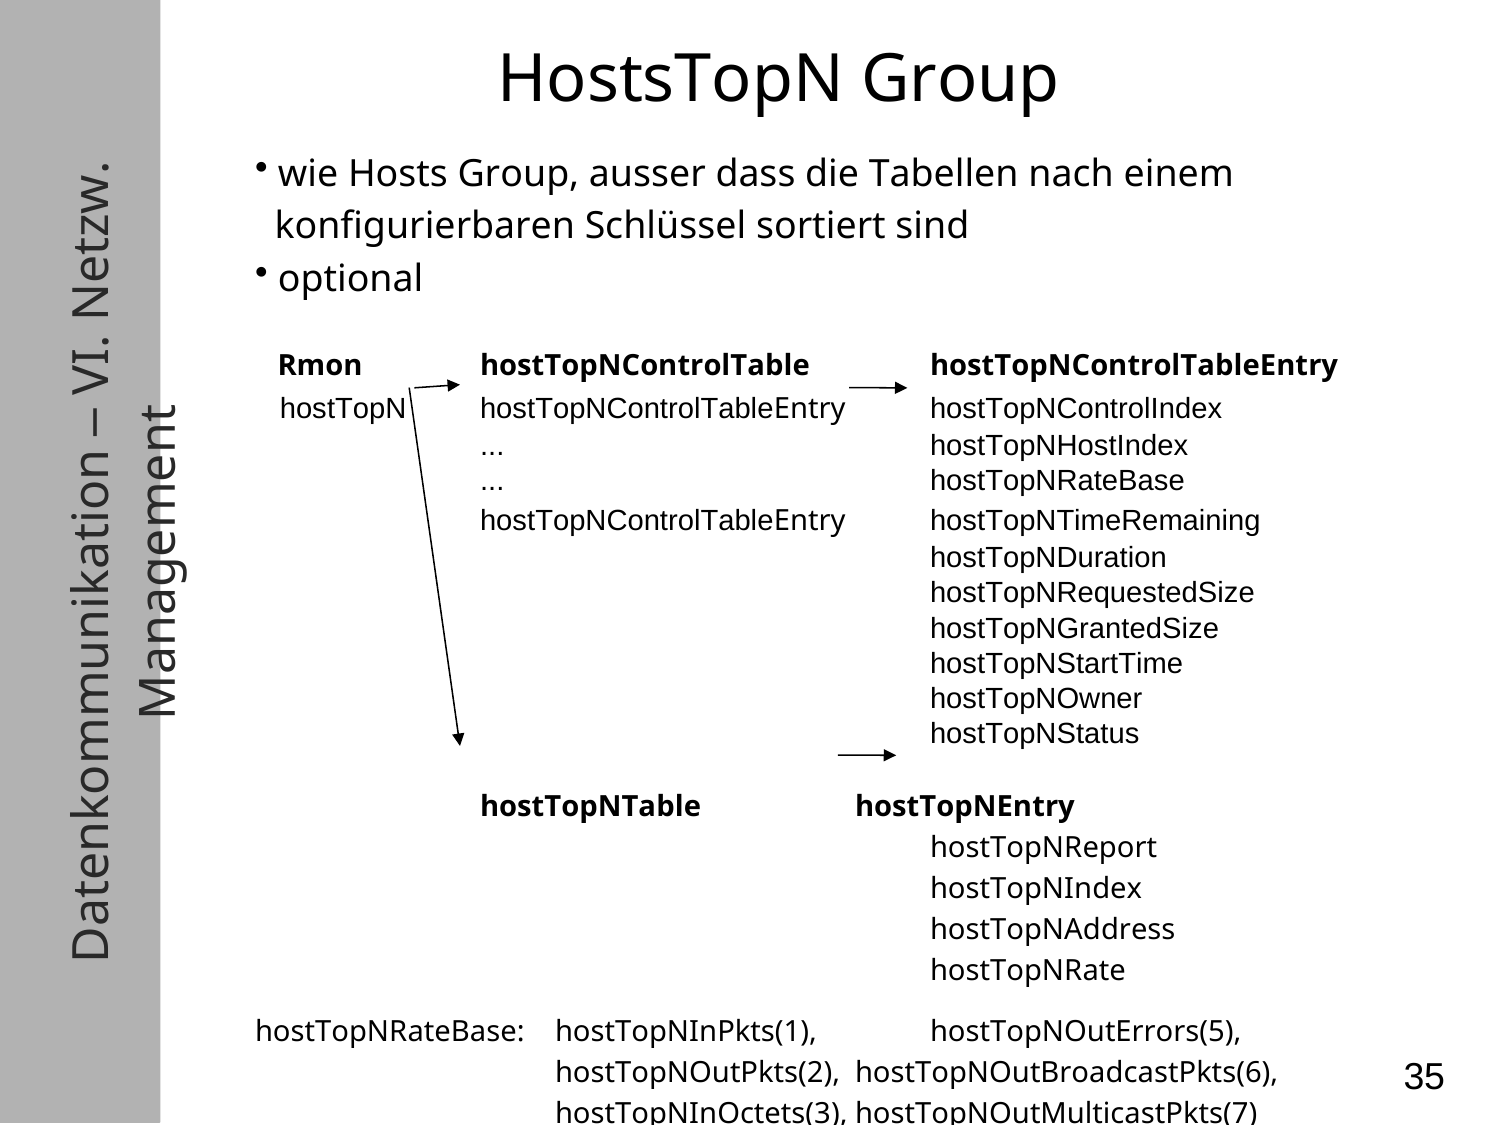

HostsTopN Group
 wie Hosts Group, ausser dass die Tabellen nach einem
 konfigurierbaren Schlüssel sortiert sind
 optional
 Rmon		hostTopNControlTable		hostTopNControlTableEntry
 hostTopN	hostTopNControlTableEntry		hostTopNControlIndex
			...						hostTopNHostIndex
			...						hostTopNRateBase
			hostTopNControlTableEntry		hostTopNTimeRemaining
									hostTopNDuration
									hostTopNRequestedSize
									hostTopNGrantedSize
									hostTopNStartTime
									hostTopNOwner
									hostTopNStatus
			hostTopNTable			hostTopNEntry
									hostTopNReport
									hostTopNIndex
									hostTopNAddress
									hostTopNRate
hostTopNRateBase:	hostTopNInPkts(1),		hostTopNOutErrors(5),
				hostTopNOutPkts(2),	hostTopNOutBroadcastPkts(6),
				hostTopNInOctets(3),	hostTopNOutMulticastPkts(7)
				hostTopNOutOctets(4),
Datenkommunikation – VI. Netzw. Management